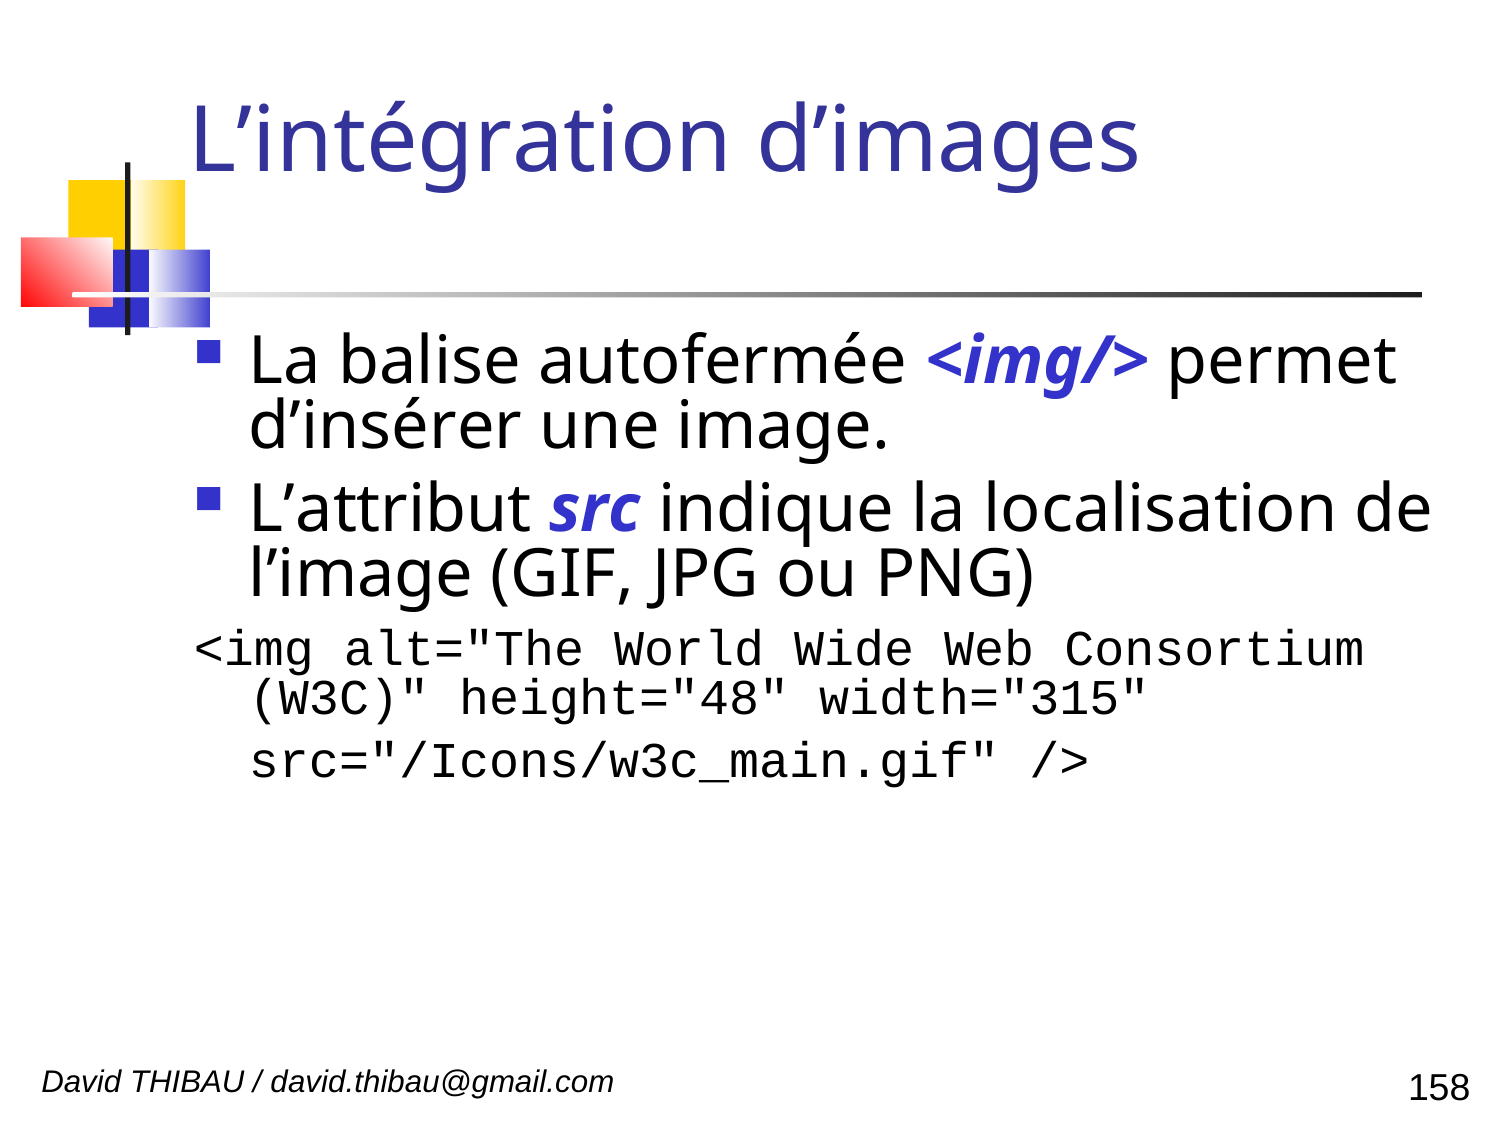

# L’intégration d’images
La balise autofermée <img/> permet d’insérer une image.
L’attribut src indique la localisation de l’image (GIF, JPG ou PNG)
<img alt="The World Wide Web Consortium (W3C)" height="48" width="315" src="/Icons/w3c_main.gif" />